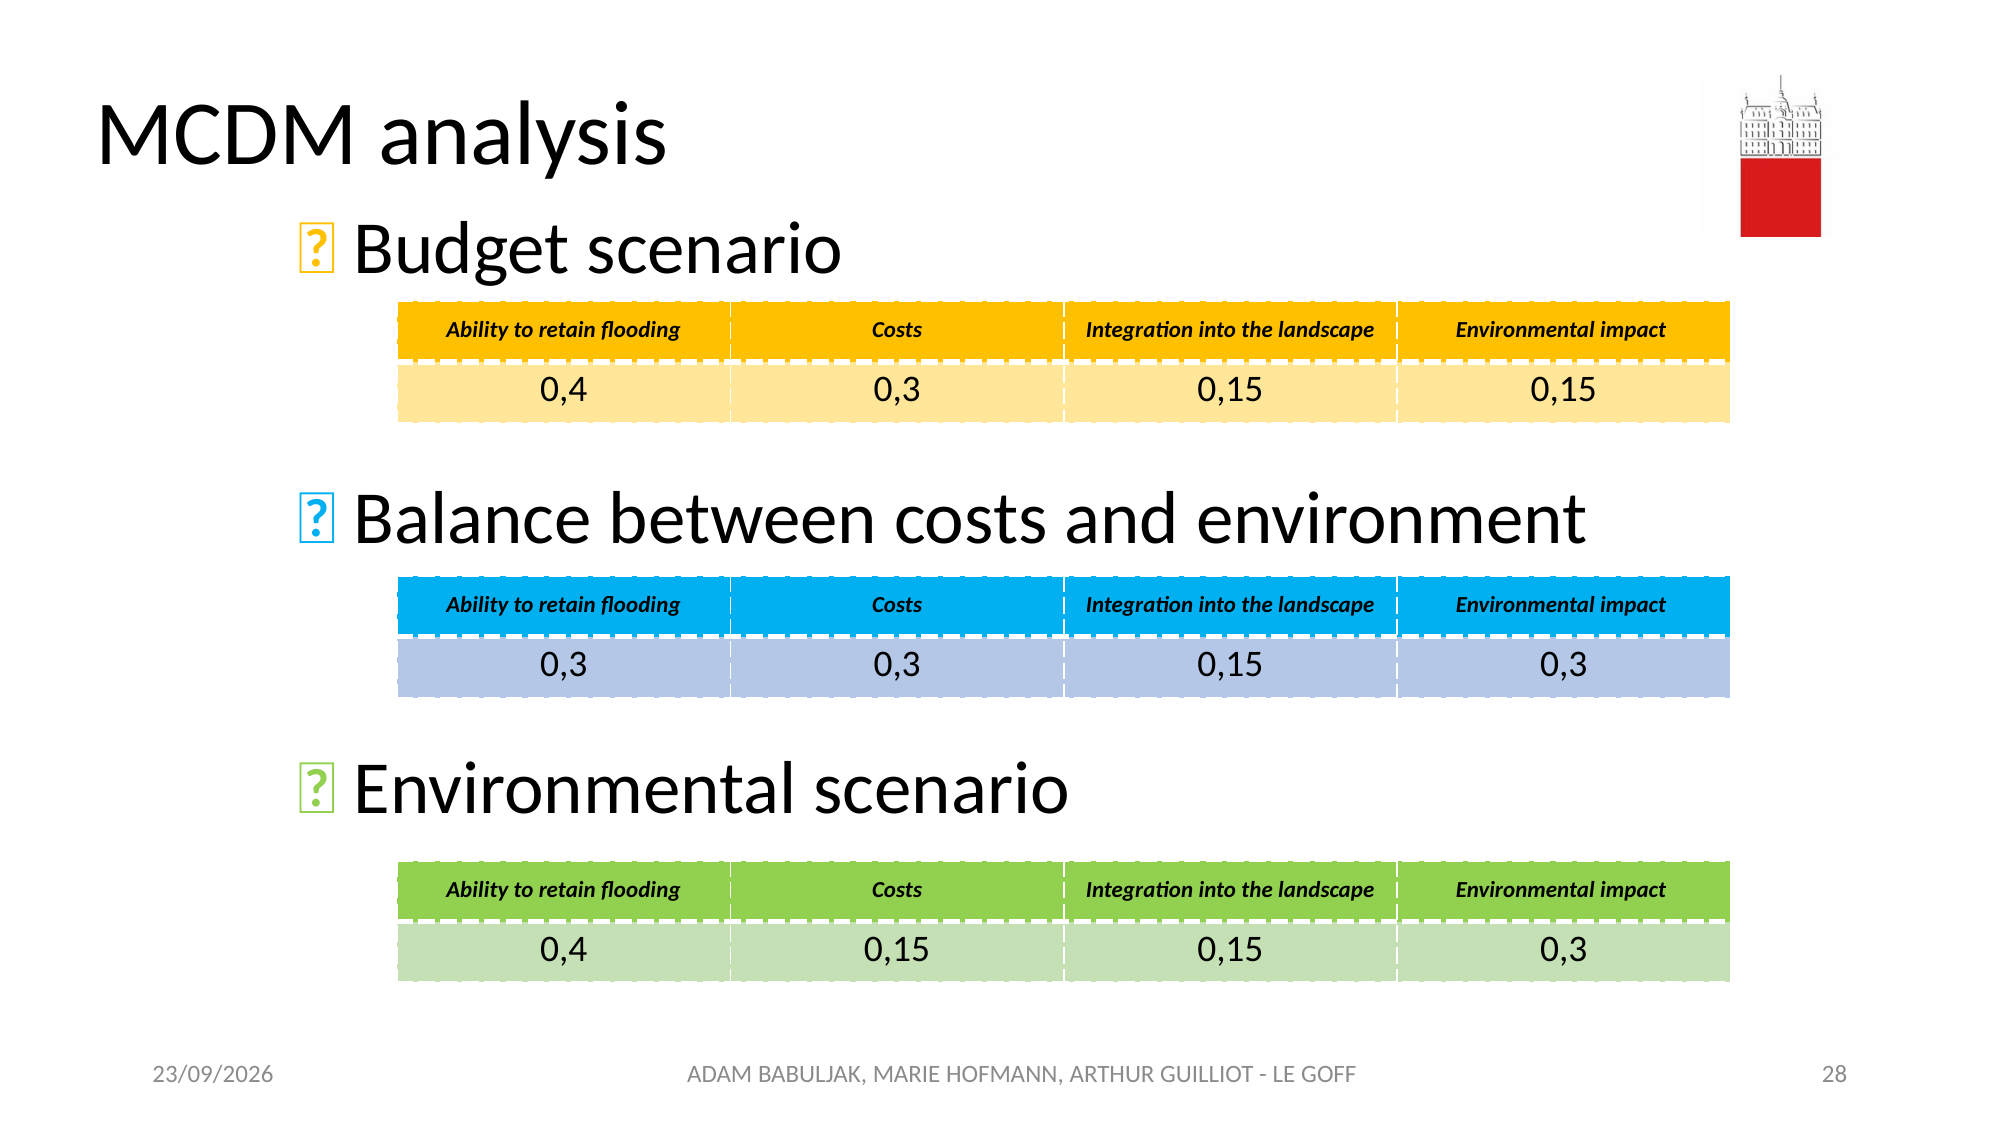

MCDM analysis
💶 Budget scenario
🔗 Balance between costs and environment
🌿 Environmental scenario
| Ability to retain flooding | Costs | Integration into the landscape | Environmental impact |
| --- | --- | --- | --- |
| 0,4 | 0,3 | 0,15 | 0,15 |
| Ability to retain flooding | Costs | Integration into the landscape | Environmental impact |
| --- | --- | --- | --- |
| 0,3 | 0,3 | 0,15 | 0,3 |
| Ability to retain flooding | Costs | Integration into the landscape | Environmental impact |
| --- | --- | --- | --- |
| 0,4 | 0,15 | 0,15 | 0,3 |
ADAM BABULJAK, MARIE HOFMANN, ARTHUR GUILLIOT - LE GOFF